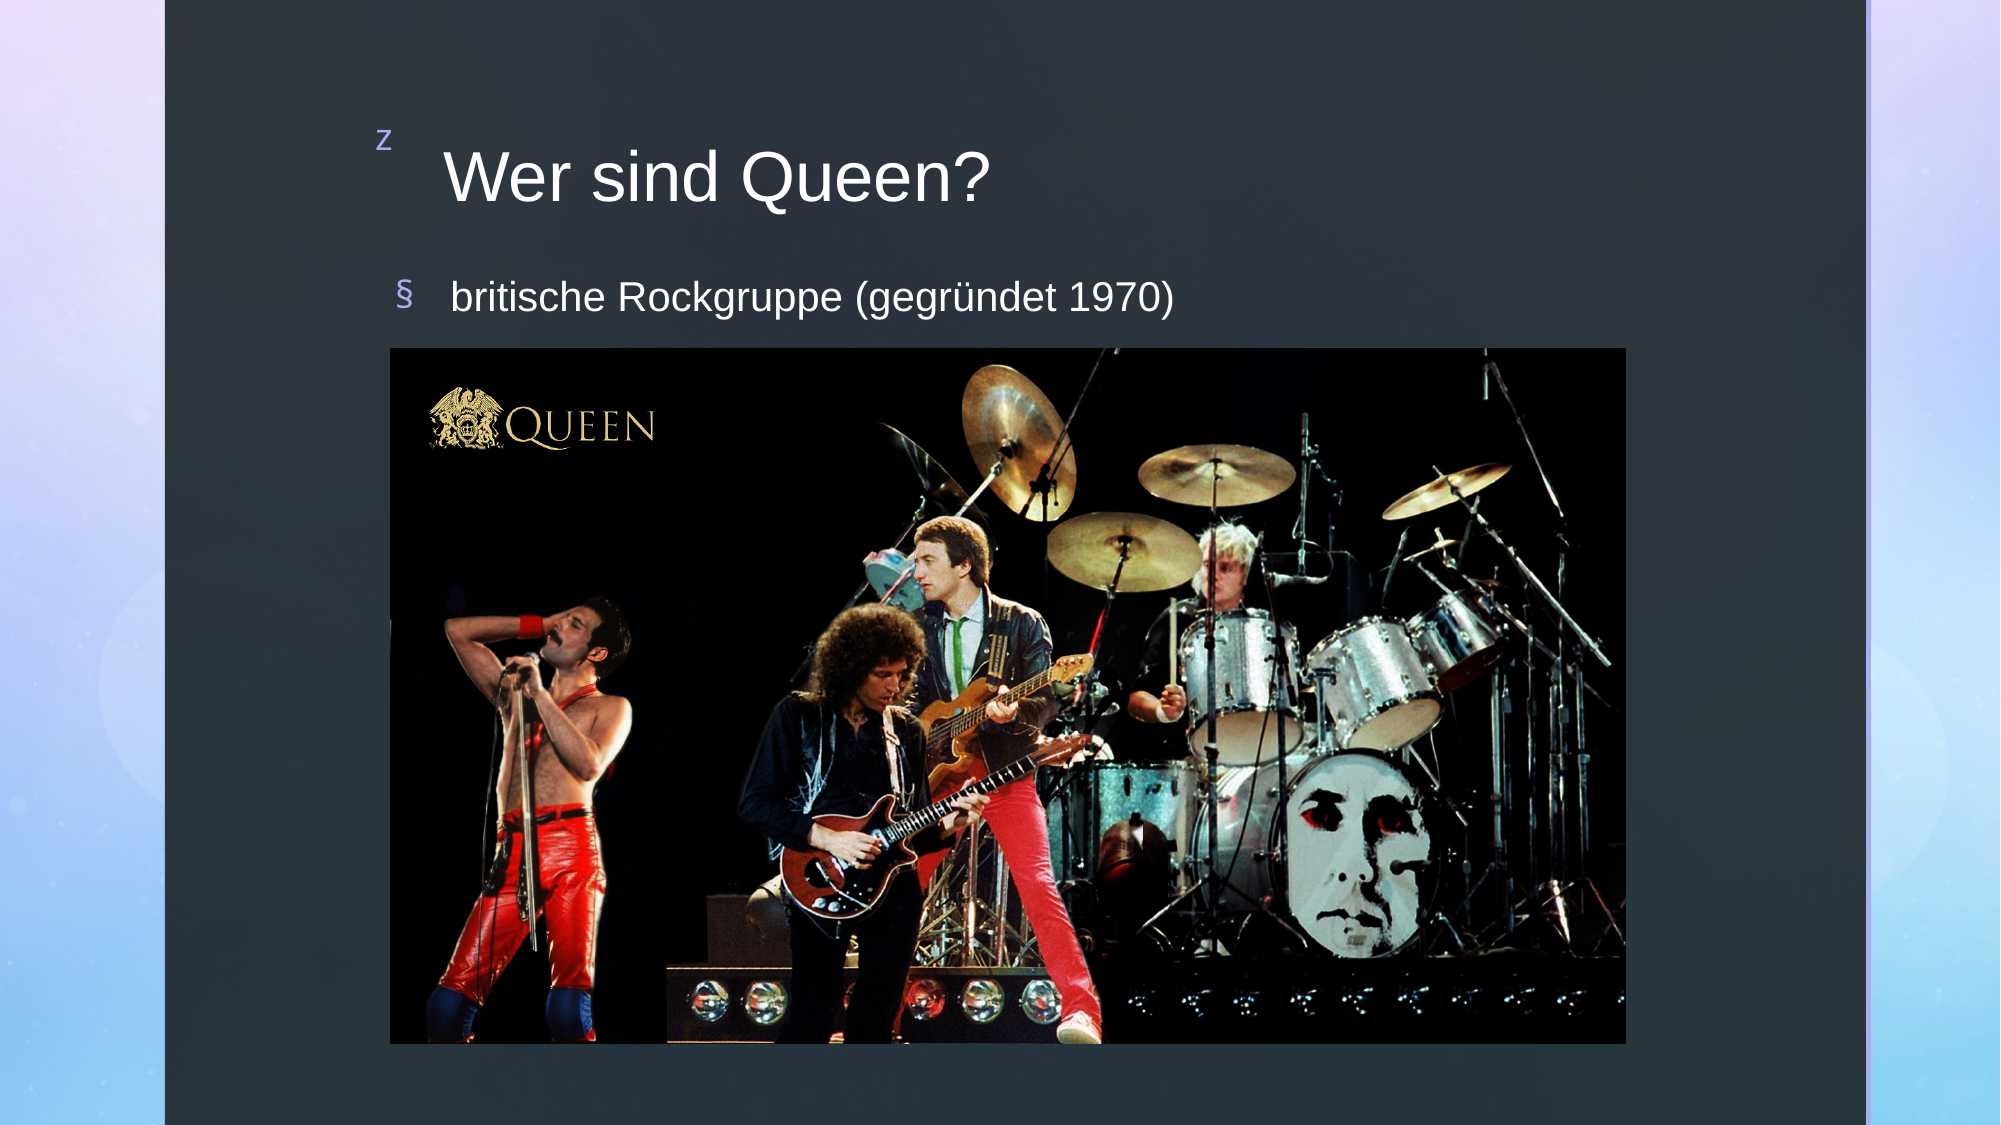

# Wer sind Queen?
britische Rockgruppe (gegründet 1970)